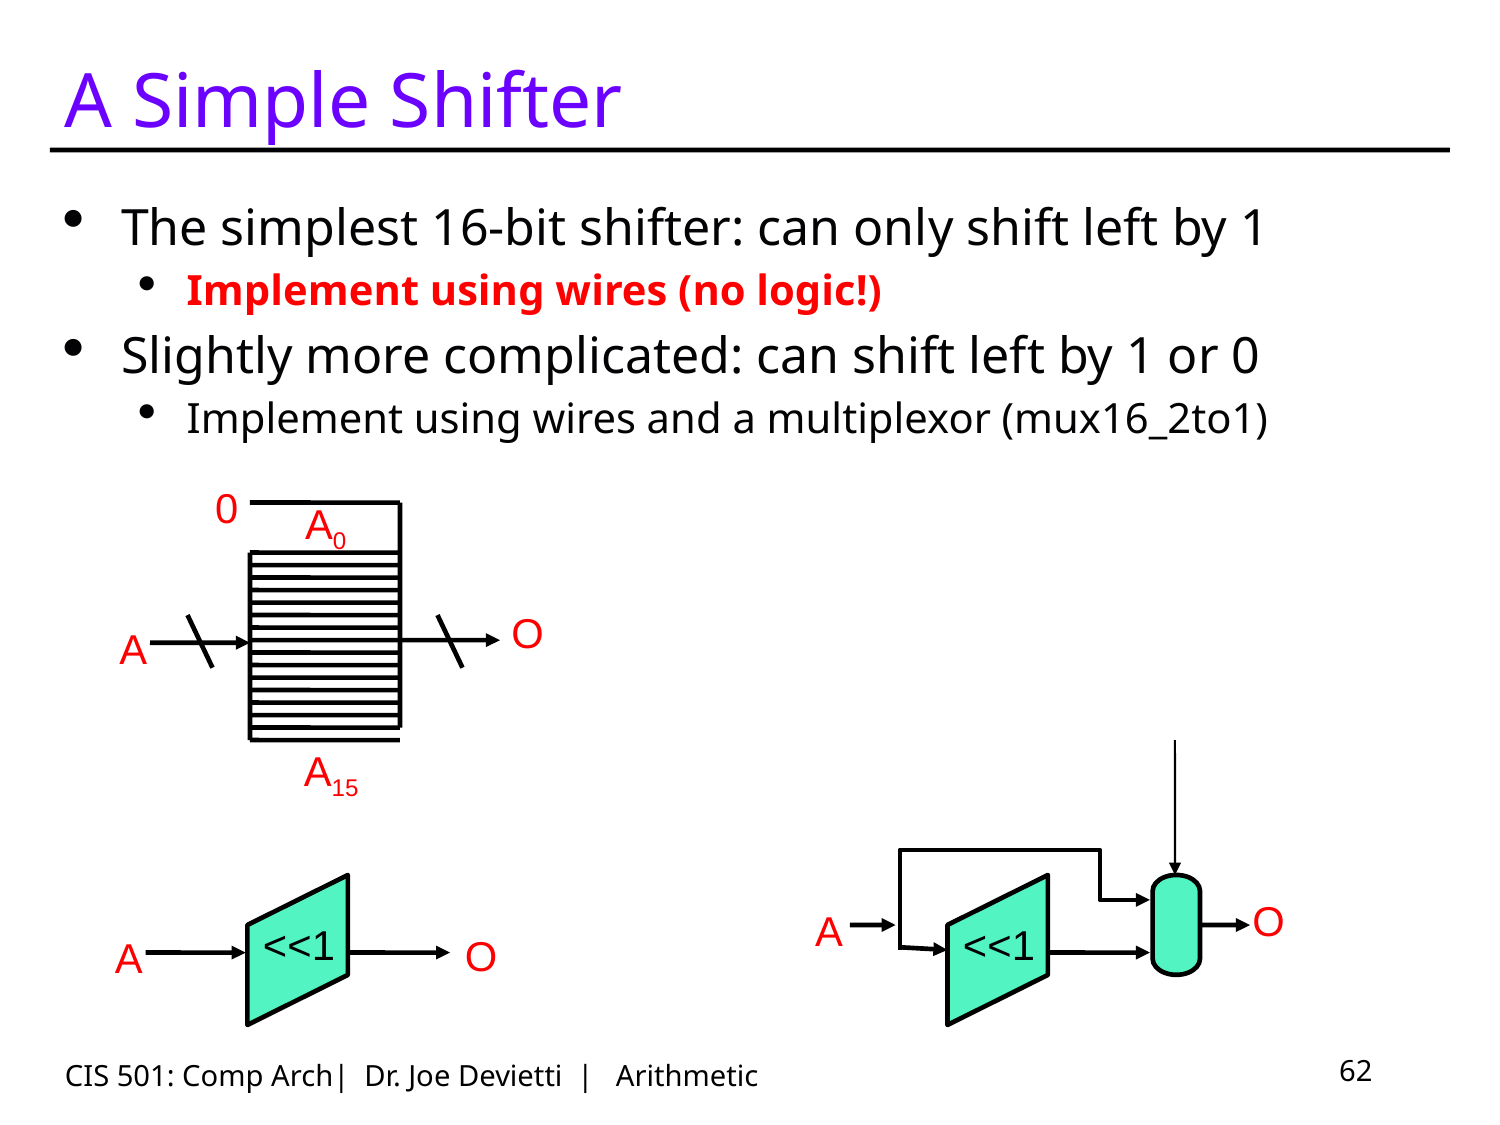

A Simple Shifter
The simplest 16-bit shifter: can only shift left by 1
Implement using wires (no logic!)
Slightly more complicated: can shift left by 1 or 0
Implement using wires and a multiplexor (mux16_2to1)
0
A0
O
A
A15
O
A
<<1
<<1
O
A
CIS 501: Comp Arch| Dr. Joe Devietti | Arithmetic